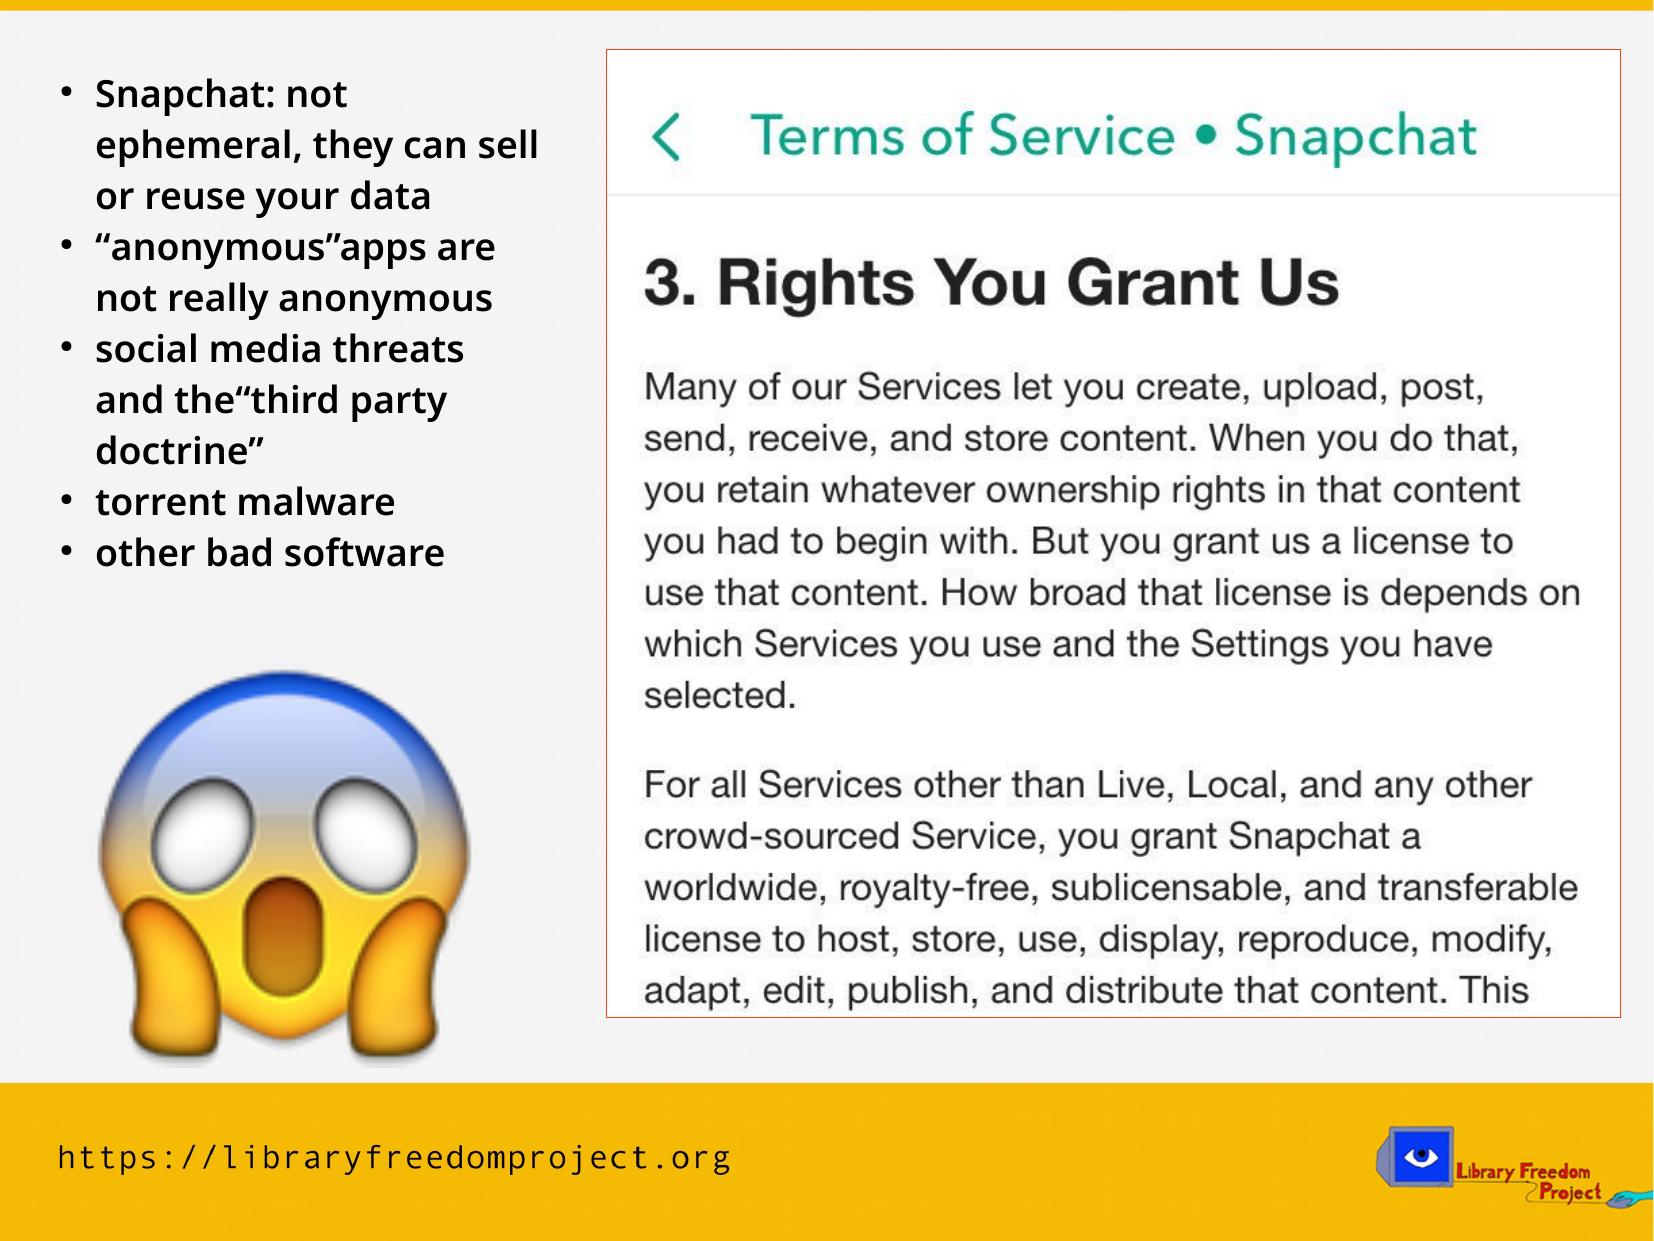

#
Snapchat: not ephemeral, they can sell or reuse your data
“anonymous”apps are not really anonymous
social media threats and the“third party doctrine”
torrent malware
other bad software